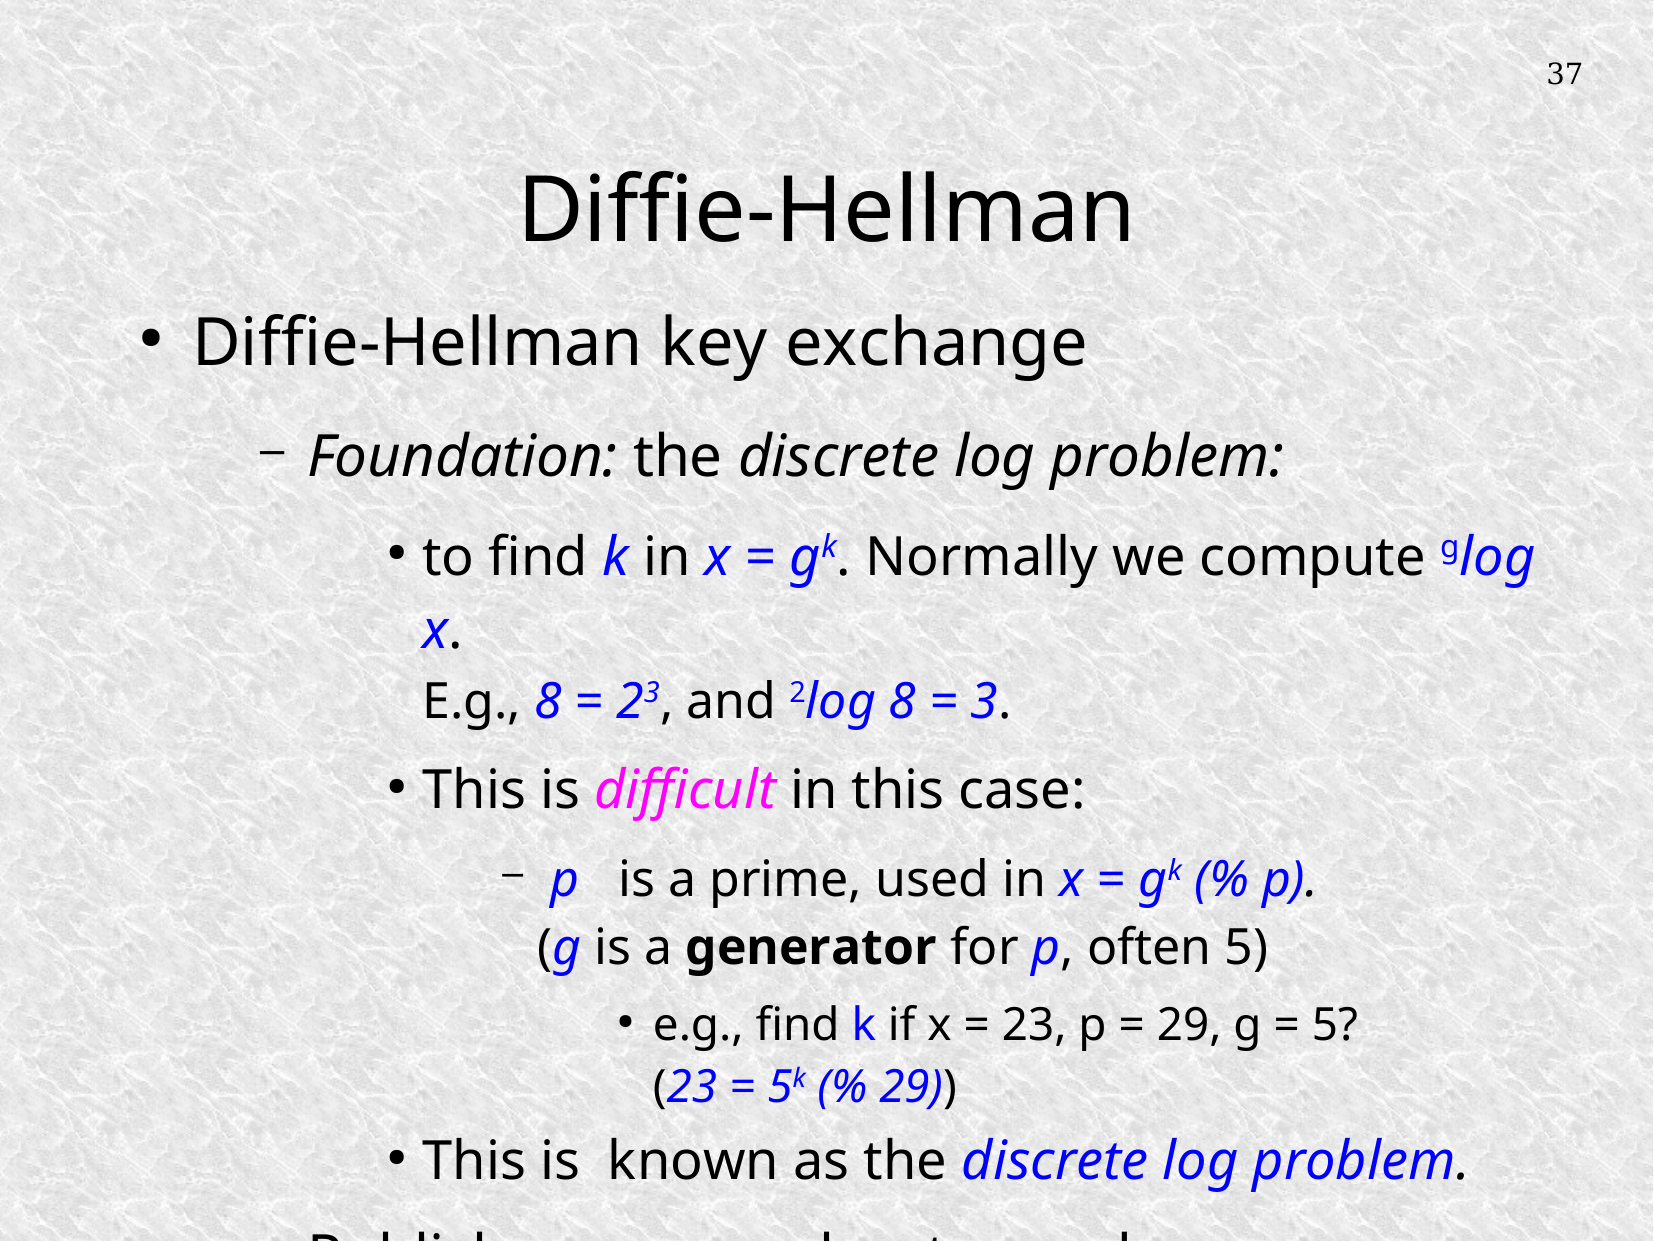

37
# Diffie-Hellman
Diffie-Hellman key exchange
Foundation: the discrete log problem:
to find k in x = gk. Normally we compute glog x.
E.g., 8 = 23, and 2log 8 = 3.
This is difficult in this case:
 p is a prime, used in x = gk (% p).
(g is a generator for p, often 5)
e.g., find k if x = 23, p = 29, g = 5?
(23 = 5k (% 29))
This is known as the discrete log problem.
Publish, or agree about: p and g.